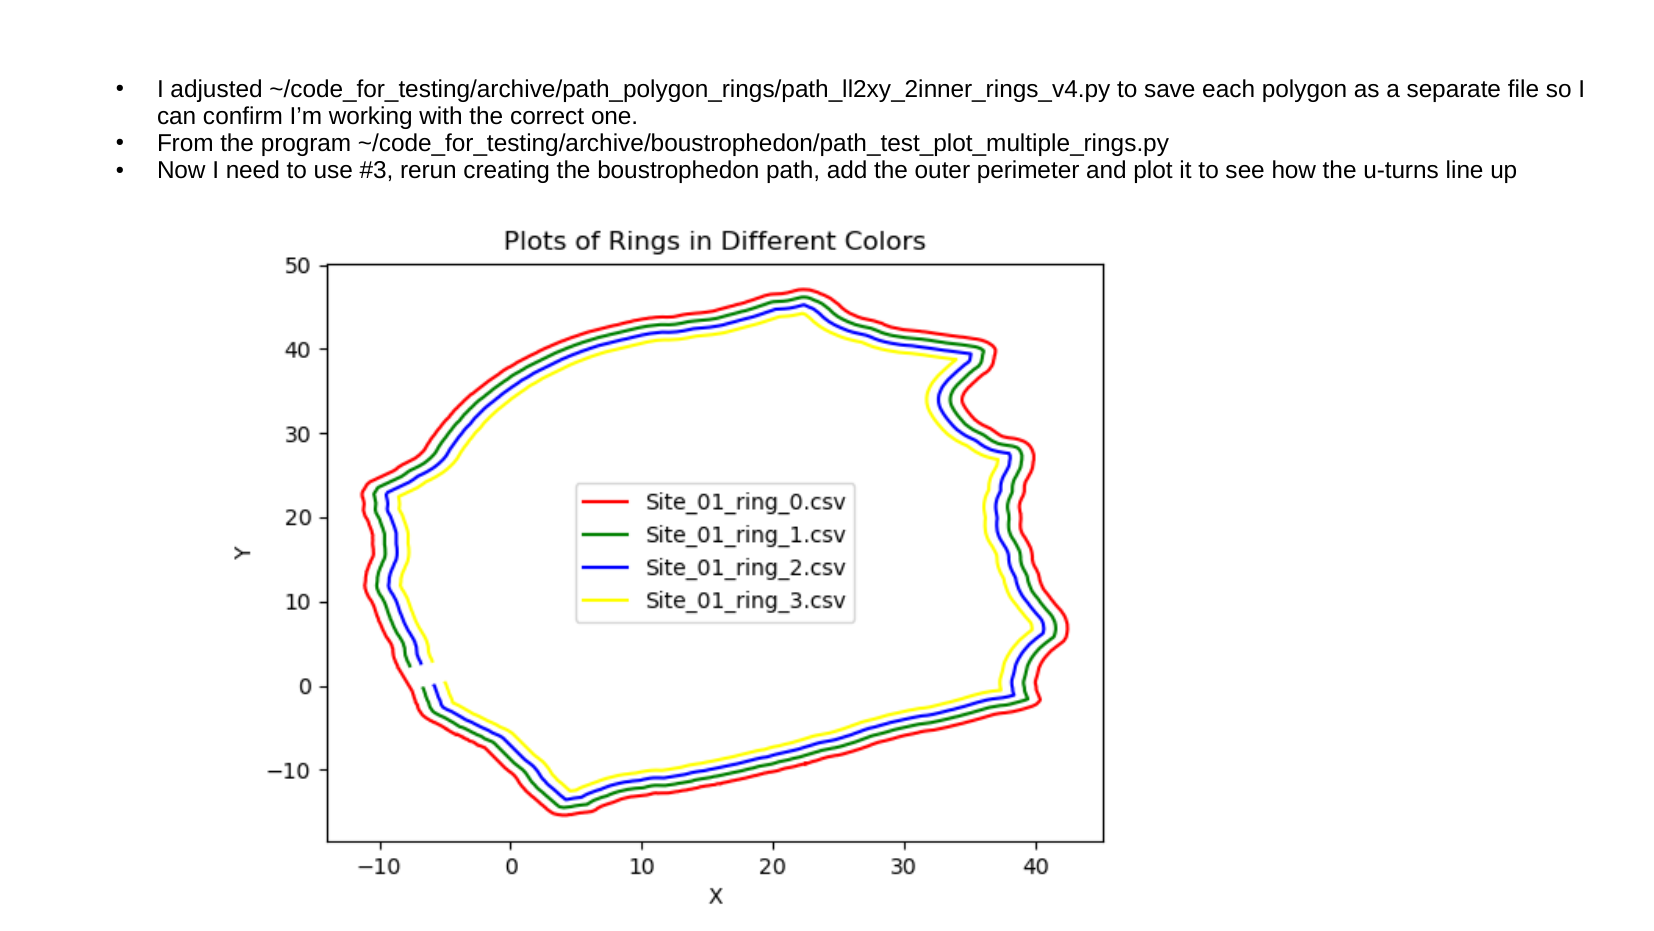

# I adjusted ~/code_for_testing/archive/path_polygon_rings/path_ll2xy_2inner_rings_v4.py to save each polygon as a separate file so I can confirm I’m working with the correct one.
From the program ~/code_for_testing/archive/boustrophedon/path_test_plot_multiple_rings.py
Now I need to use #3, rerun creating the boustrophedon path, add the outer perimeter and plot it to see how the u-turns line up